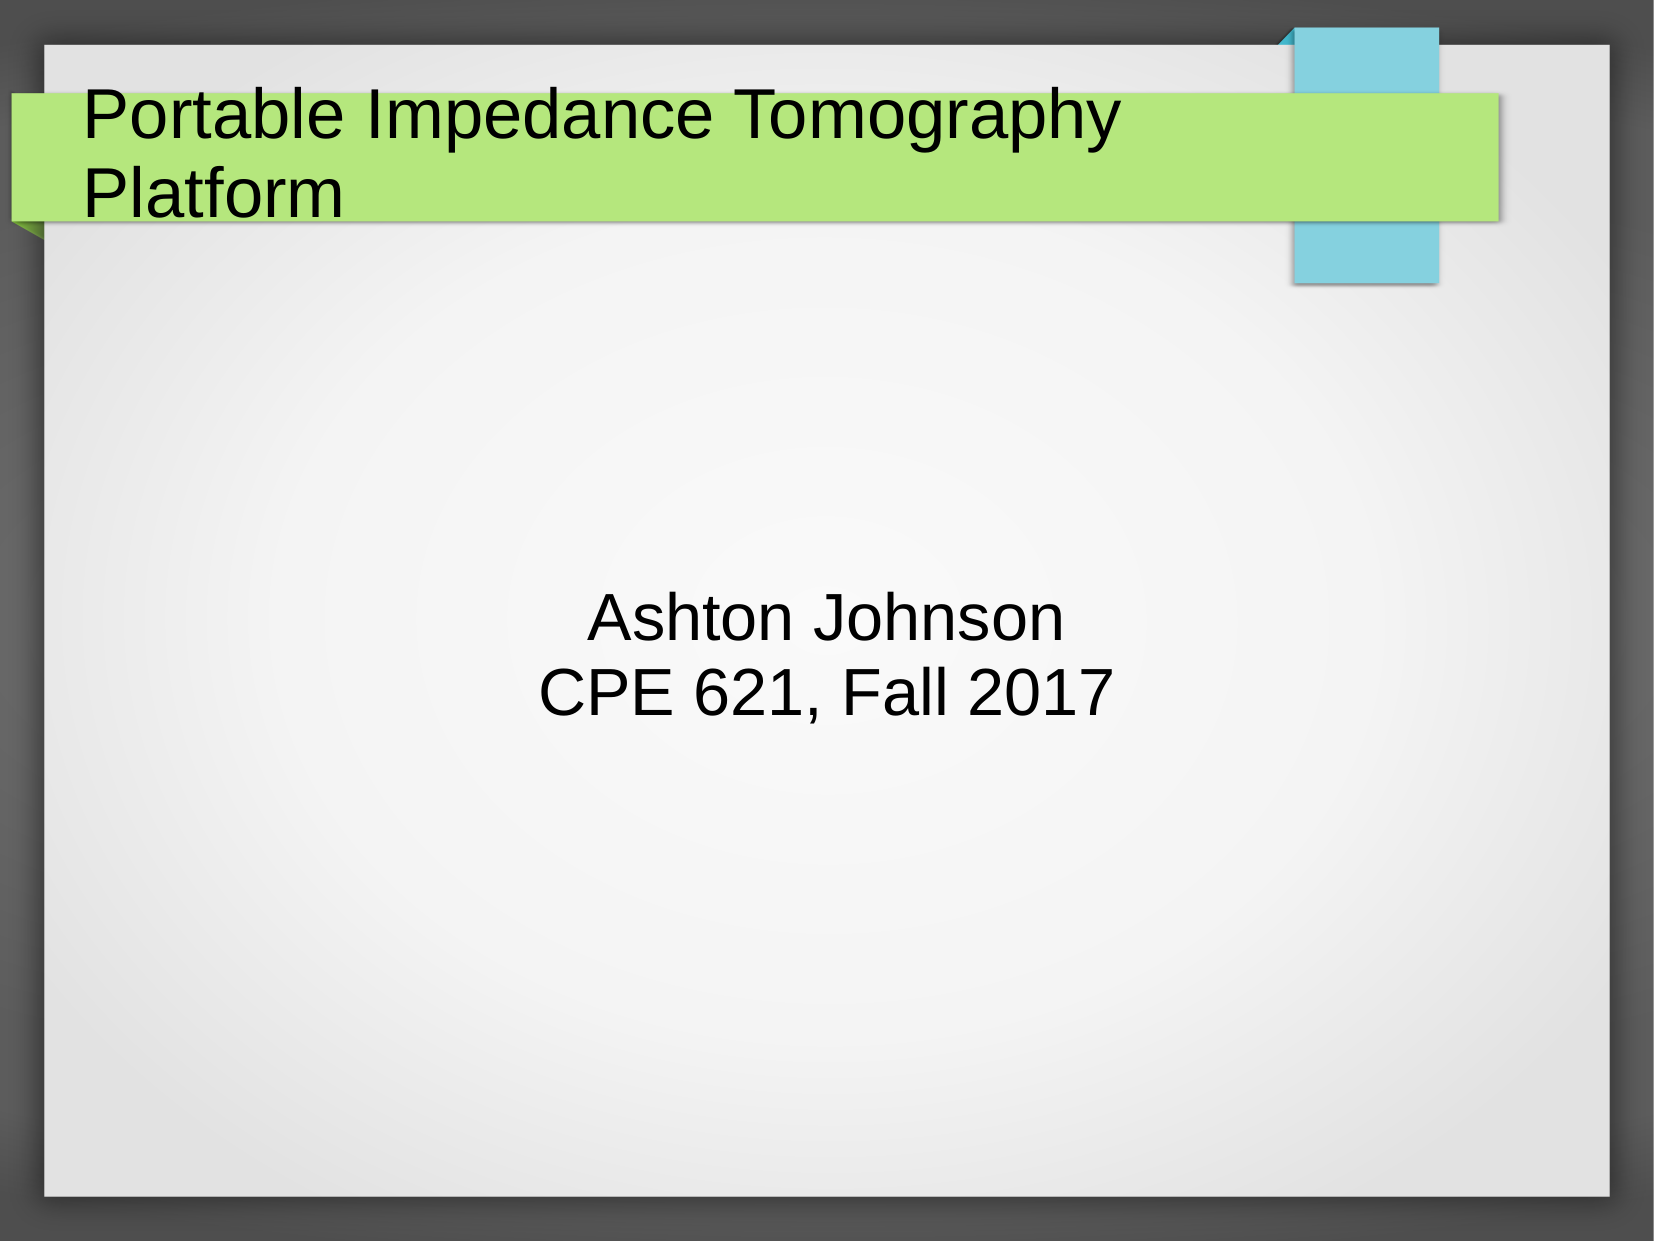

# Portable Impedance Tomography Platform
Ashton Johnson
CPE 621, Fall 2017